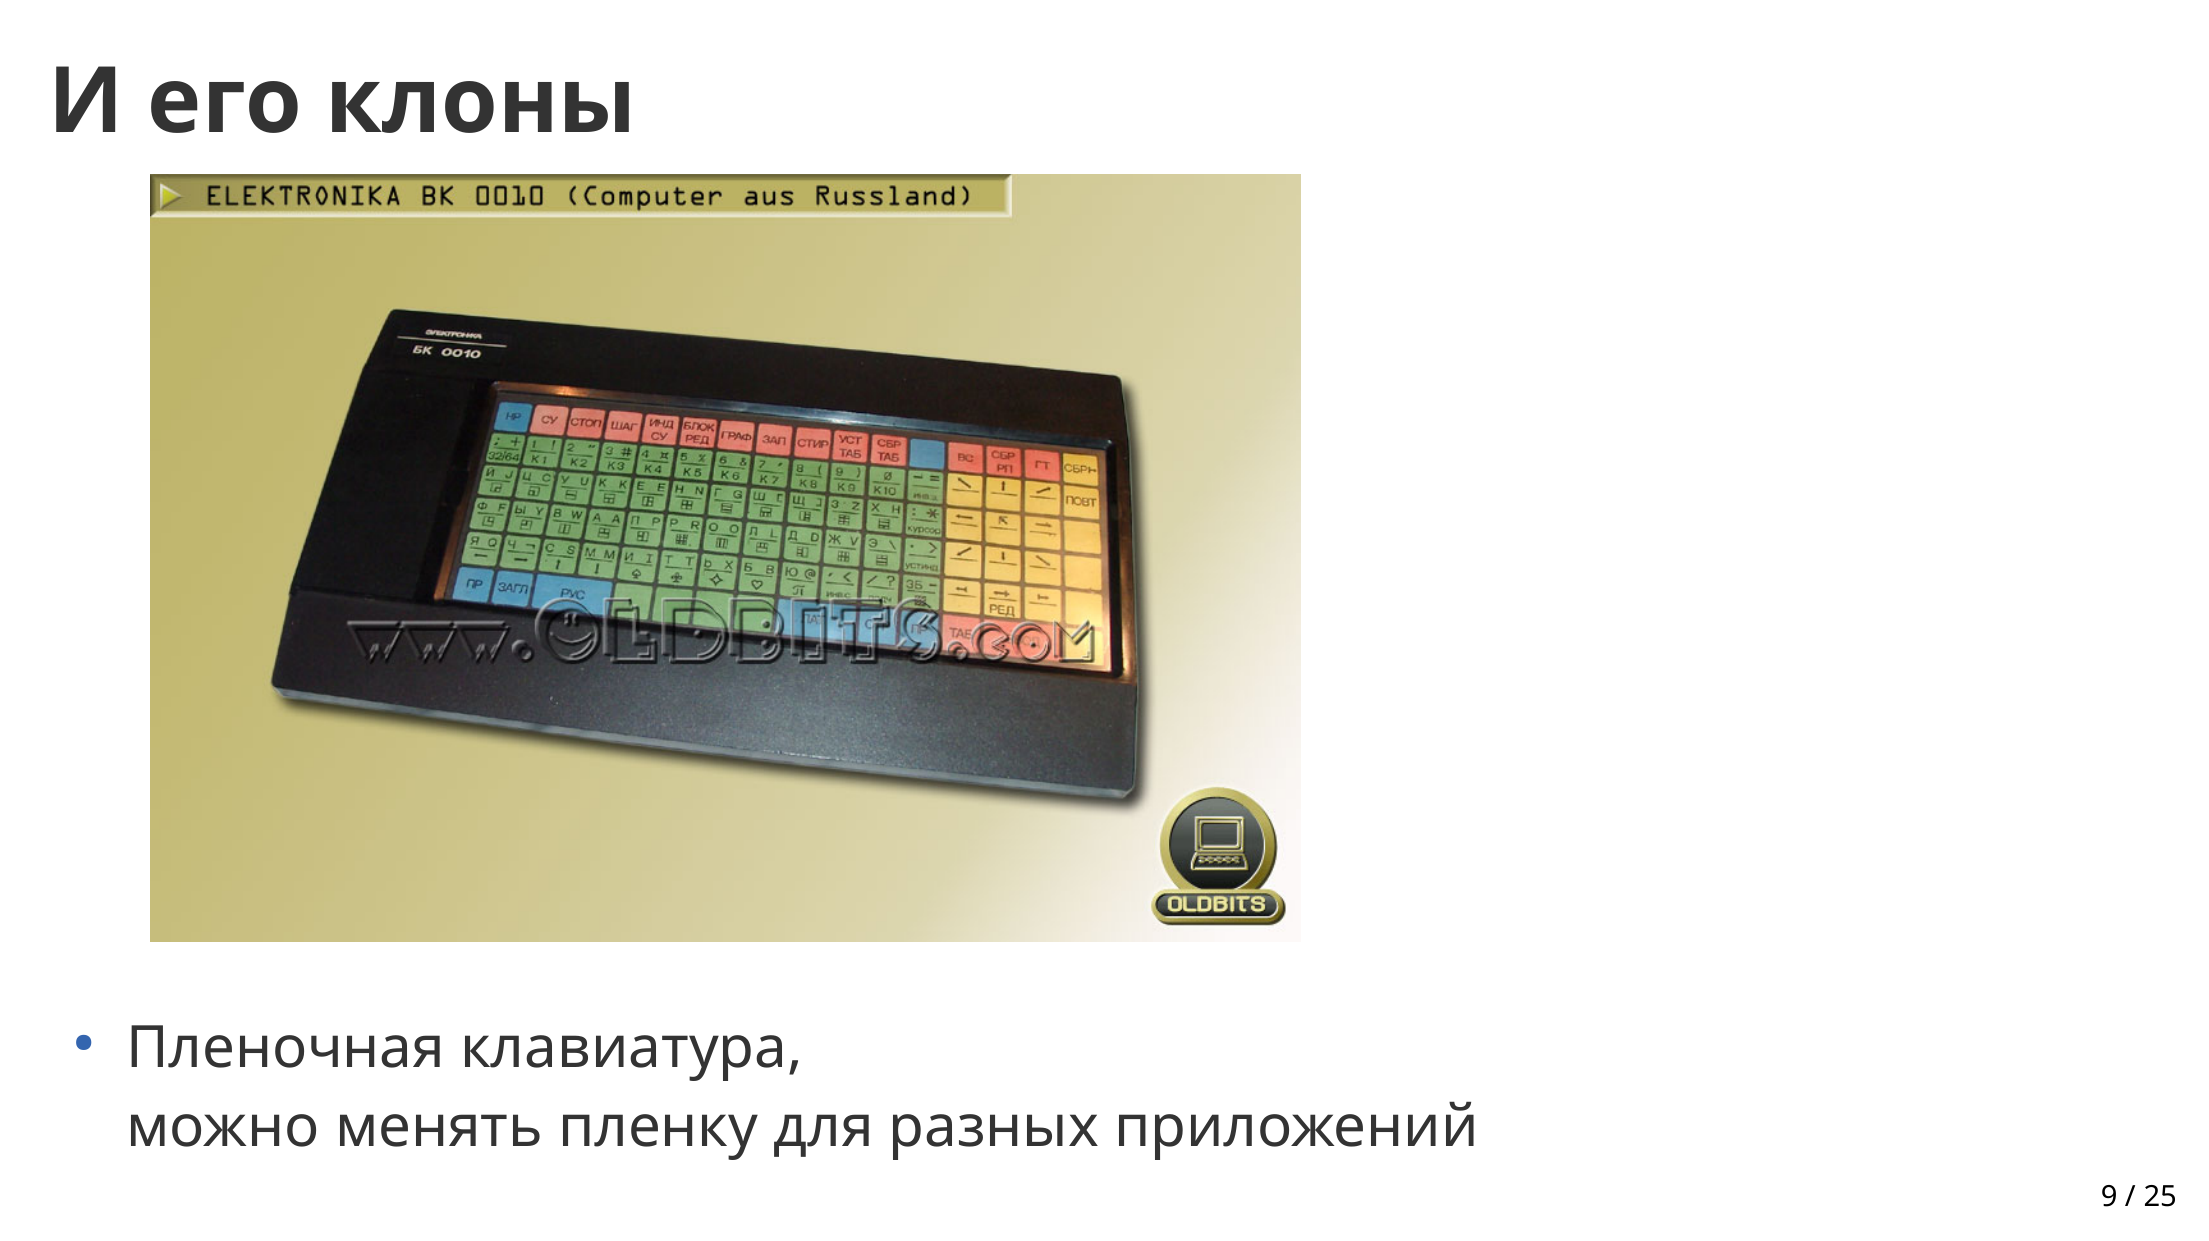

# И его клоны
Пленочная клавиатура,
можно менять пленку для разных приложений
9